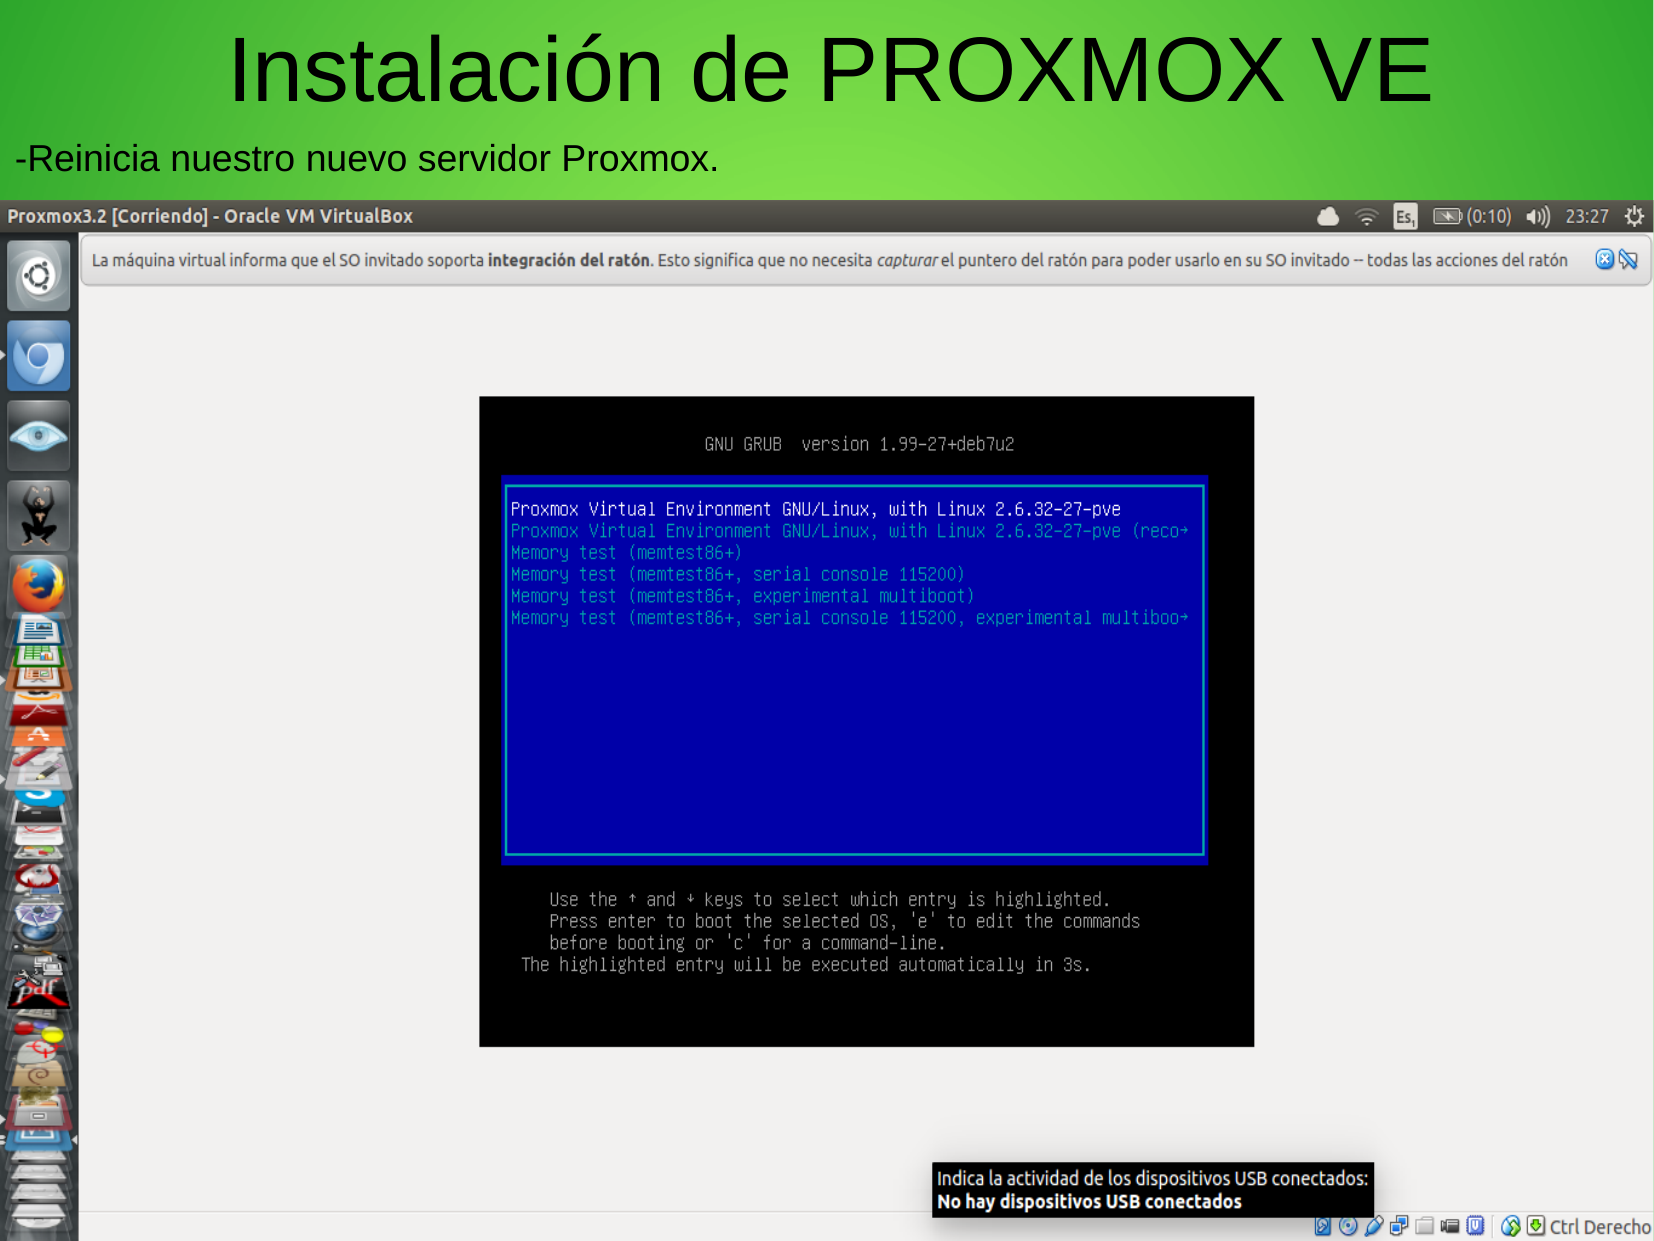

Instalación de PROXMOX VE
-Reinicia nuestro nuevo servidor Proxmox.